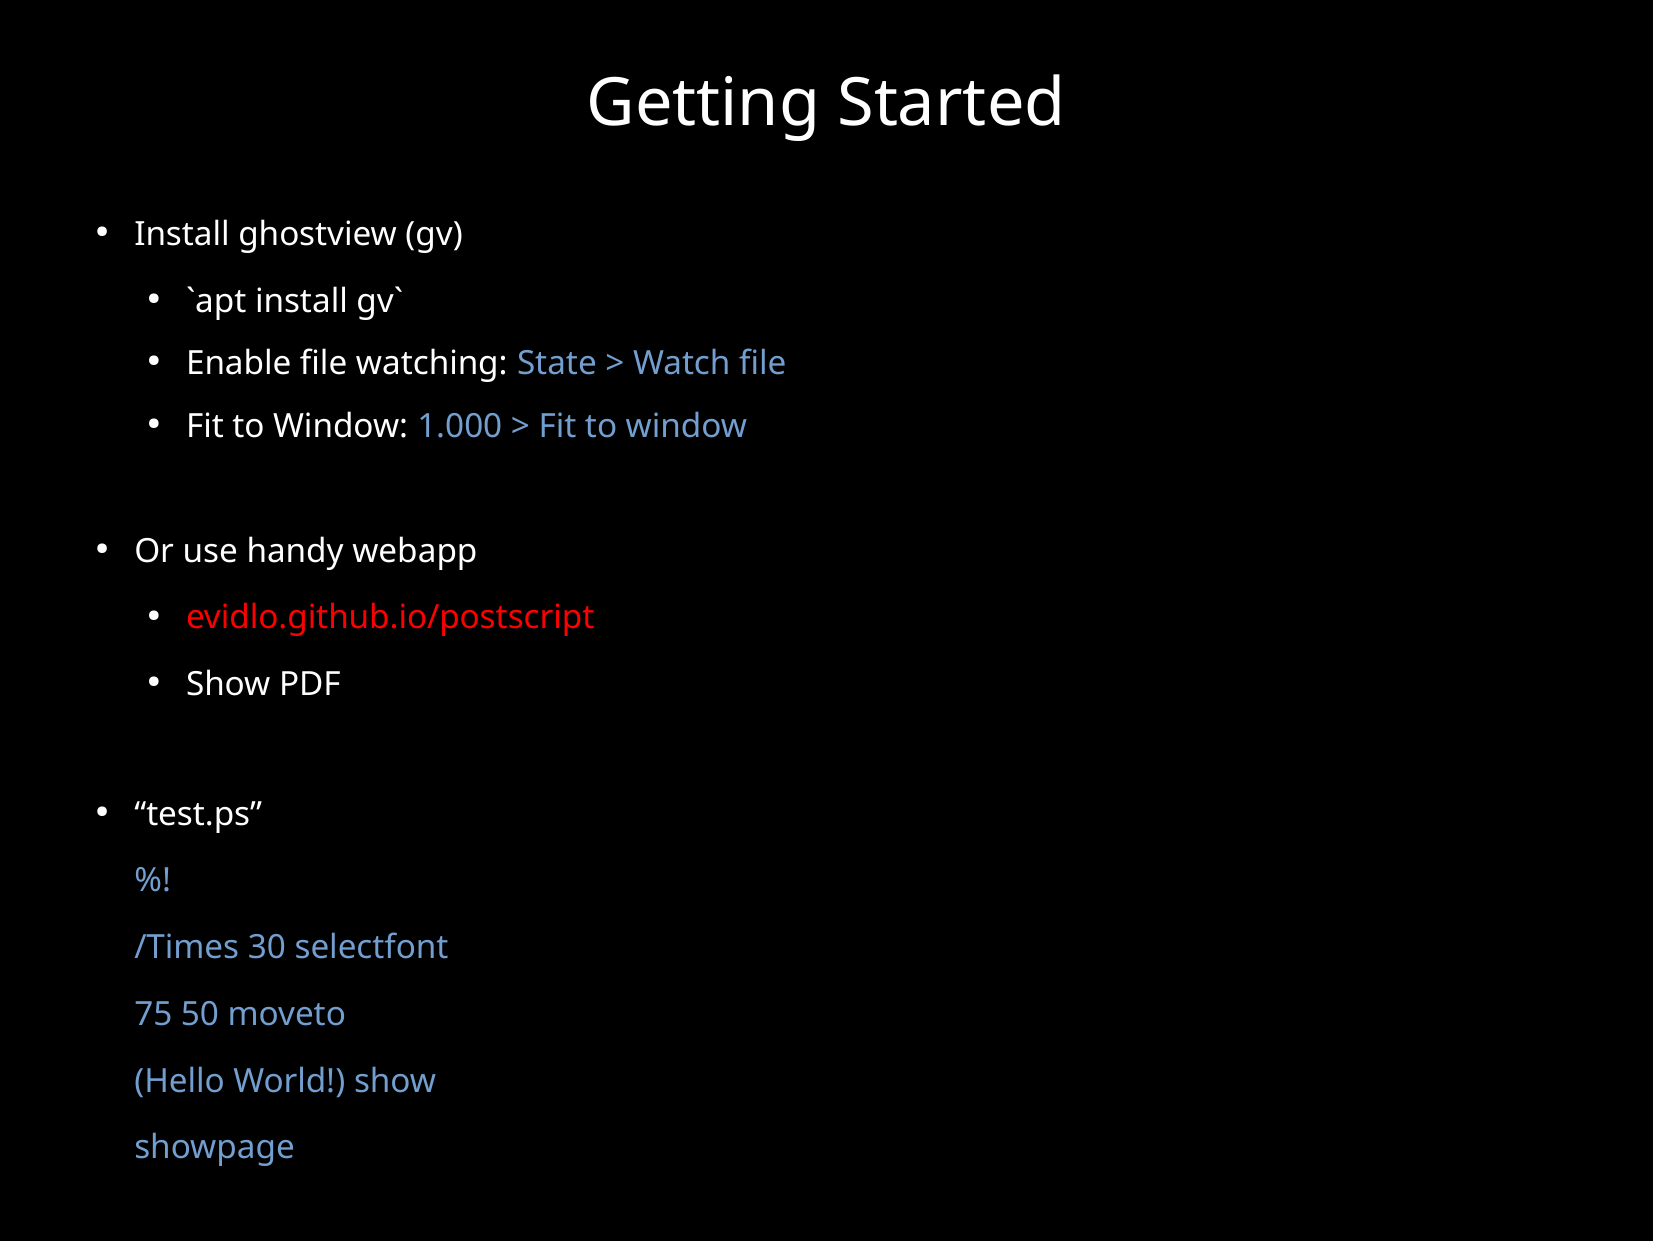

# Getting Started
Install ghostview (gv)
`apt install gv`
Enable file watching: State > Watch file
Fit to Window: 1.000 > Fit to window
Or use handy webapp
evidlo.github.io/postscript
Show PDF
“test.ps”
%!
/Times 30 selectfont
75 50 moveto
(Hello World!) show
showpage